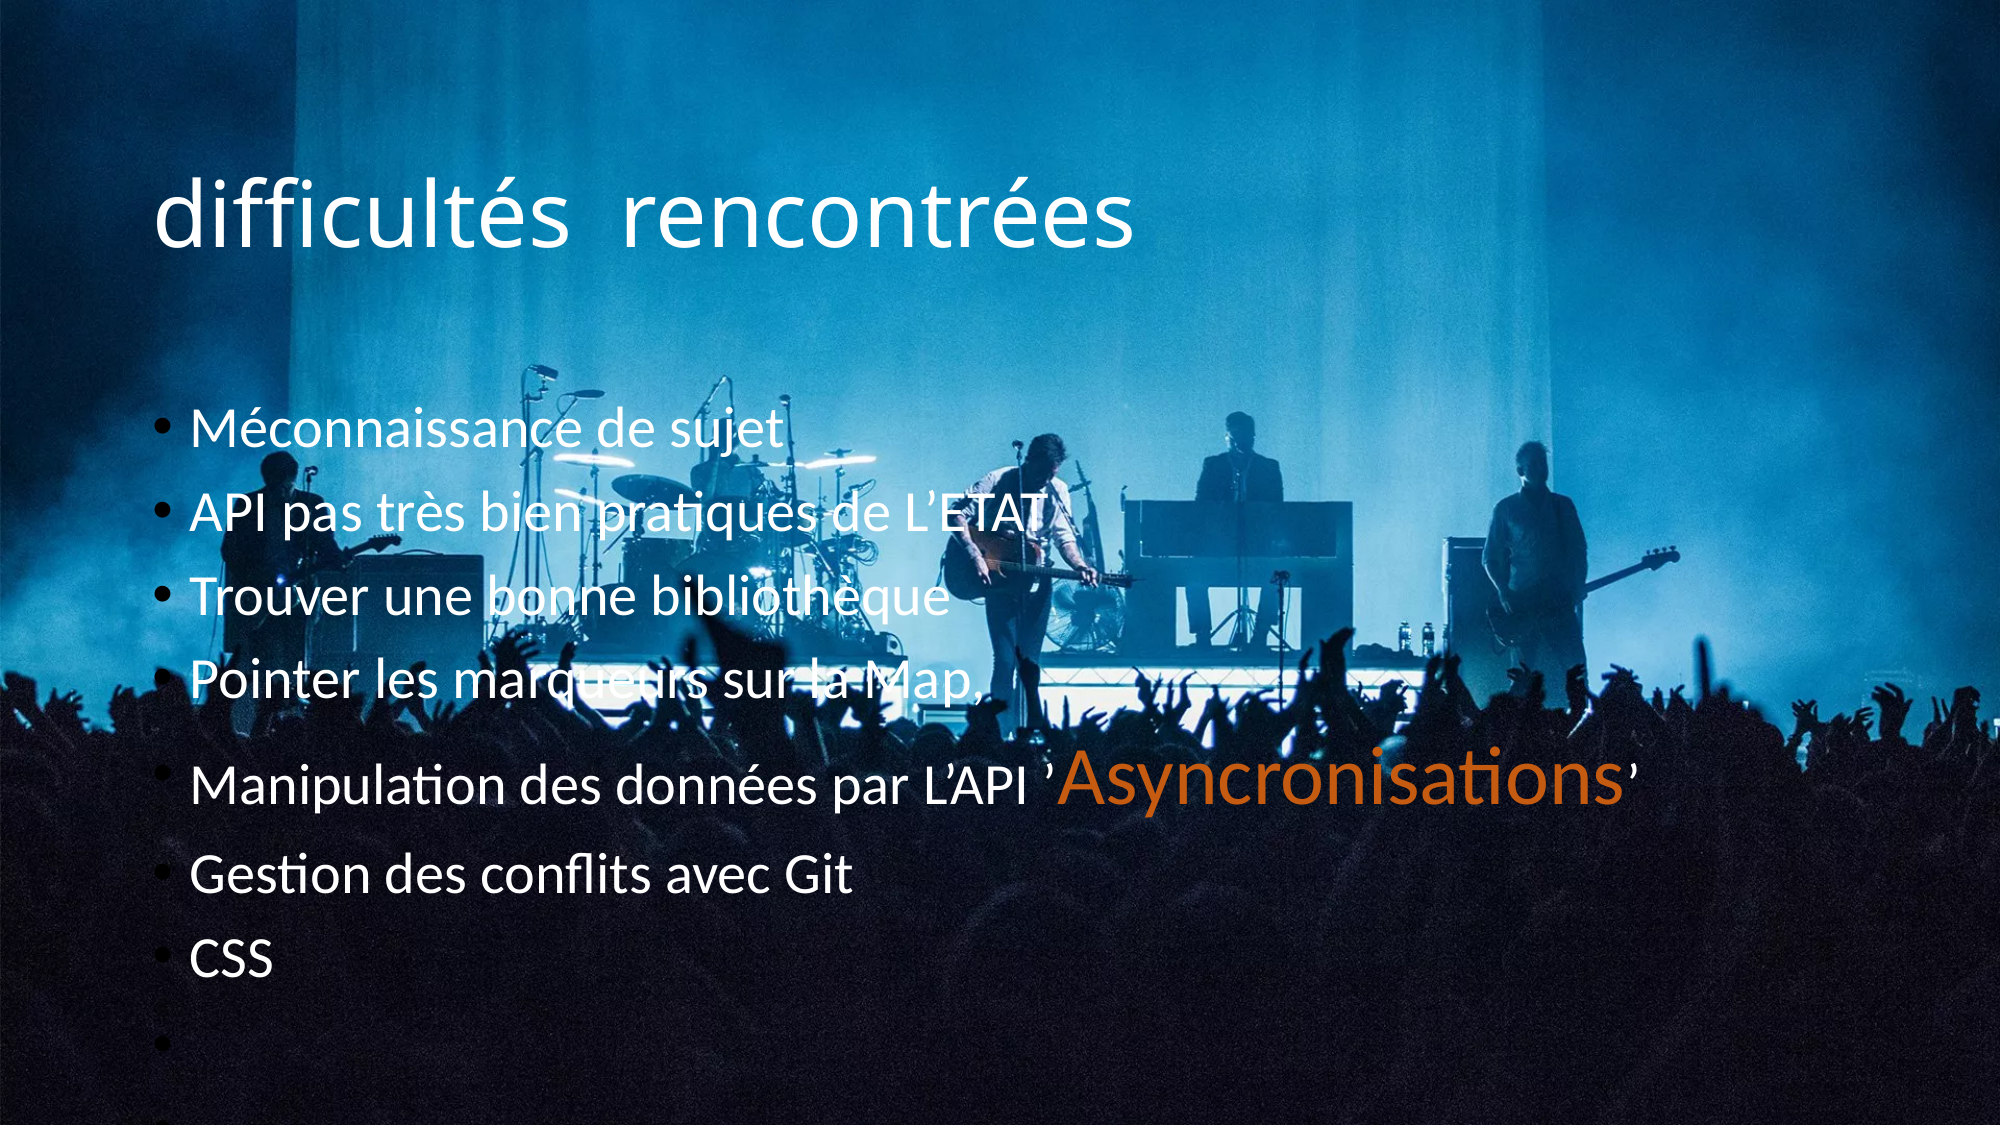

# difficultés rencontrées
Méconnaissance de sujet
API pas très bien pratiques de L’ETAT
Trouver une bonne bibliothèque
Pointer les marqueurs sur la Map,
Manipulation des données par L’API ’Asyncronisations’
Gestion des conflits avec Git
CSS